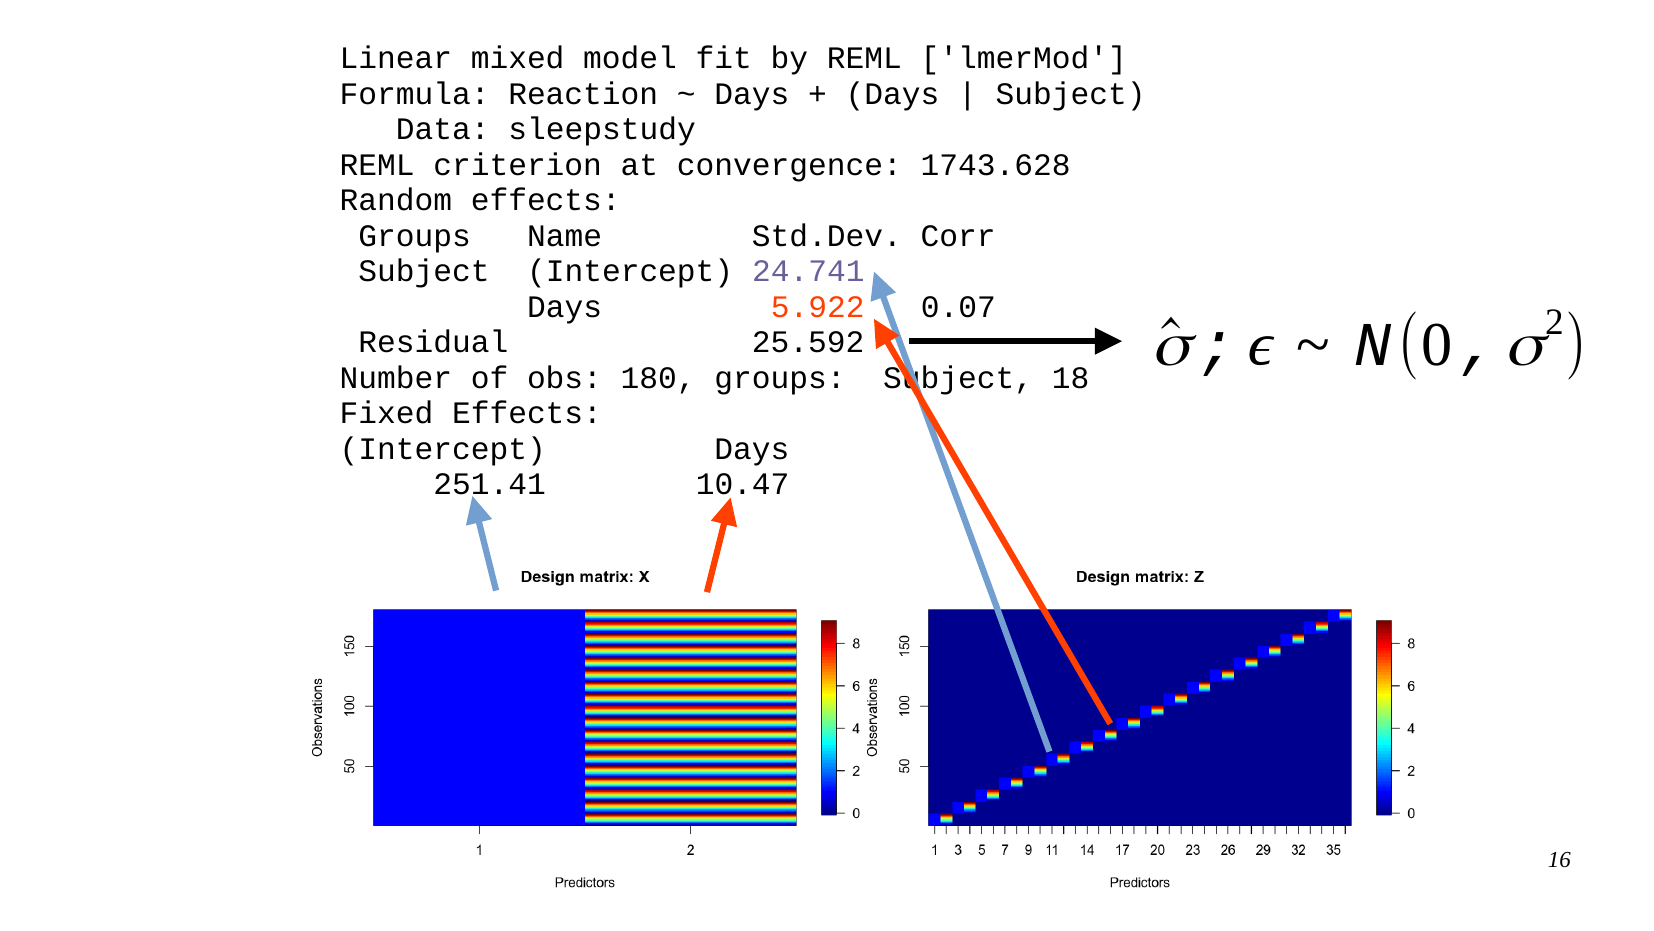

Linear mixed model fit by REML ['lmerMod']
Formula: Reaction ~ Days + (Days | Subject)
 Data: sleepstudy
REML criterion at convergence: 1743.628
Random effects:
 Groups Name Std.Dev. Corr
 Subject (Intercept) 24.741
 Days 5.922 0.07
 Residual 25.592
Number of obs: 180, groups: Subject, 18
Fixed Effects:
(Intercept) Days
 251.41 10.47
CC BY Licence 4.0: Lau Møller Andersen 2024
16